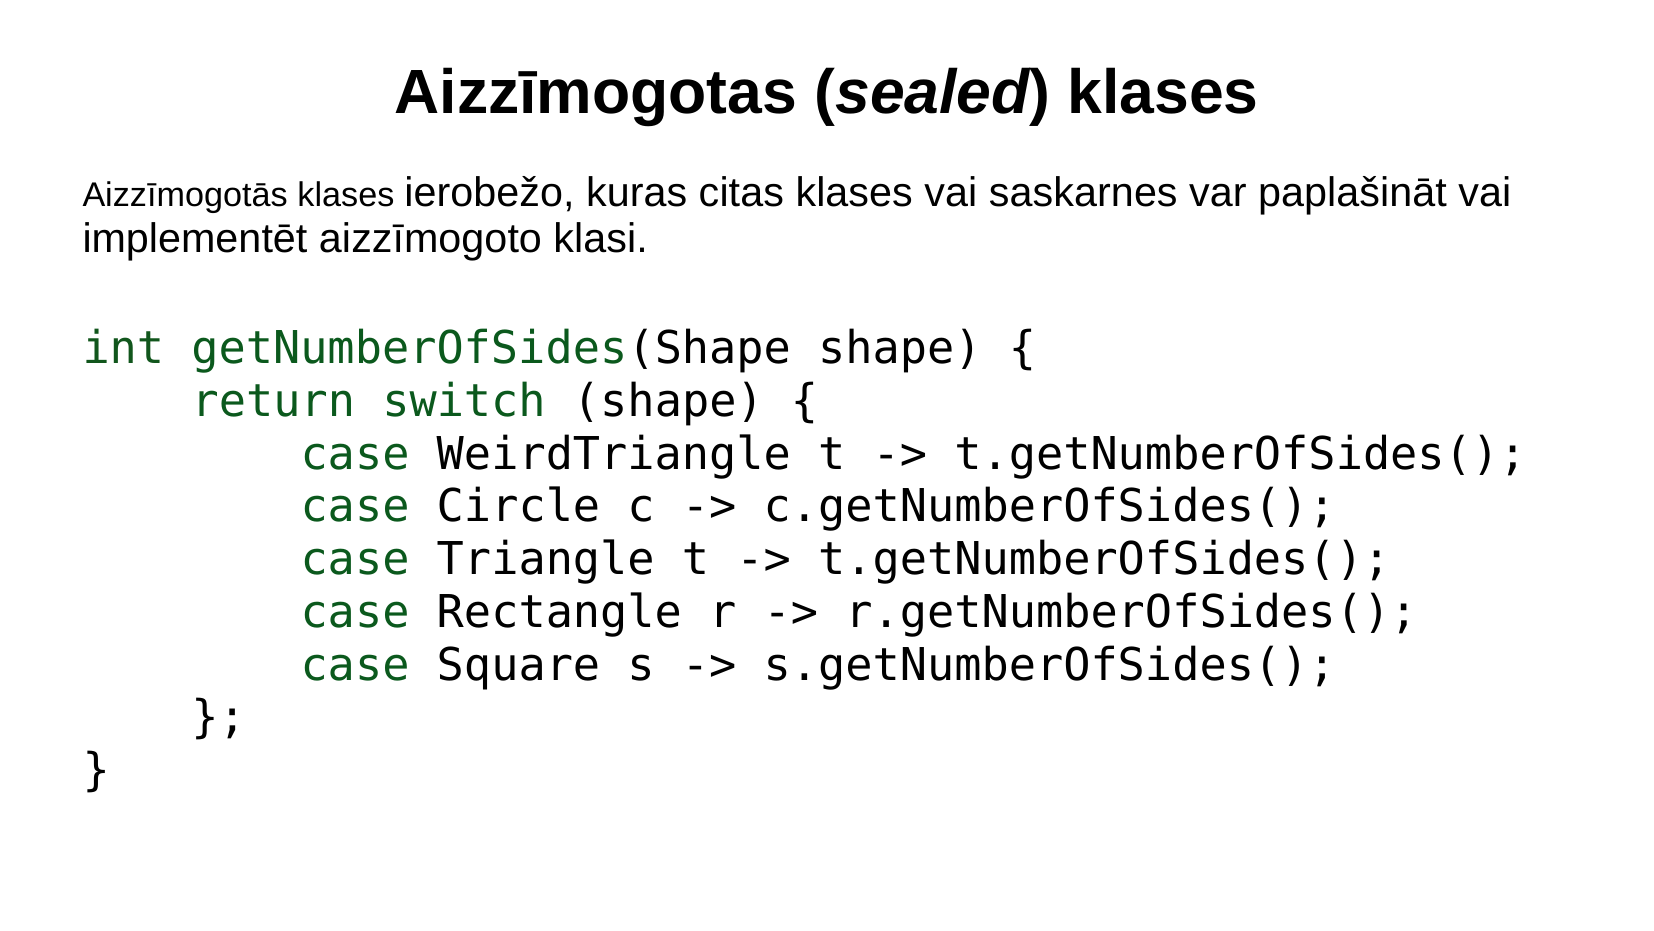

# Aizzīmogotas (sealed) klases
Aizzīmogotās klases ierobežo, kuras citas klases vai saskarnes var paplašināt vai implementēt aizzīmogoto klasi.
int getNumberOfSides(Shape shape) {
 return switch (shape) {
 case WeirdTriangle t -> t.getNumberOfSides();
 case Circle c -> c.getNumberOfSides();
 case Triangle t -> t.getNumberOfSides();
 case Rectangle r -> r.getNumberOfSides();
 case Square s -> s.getNumberOfSides();
 };
}